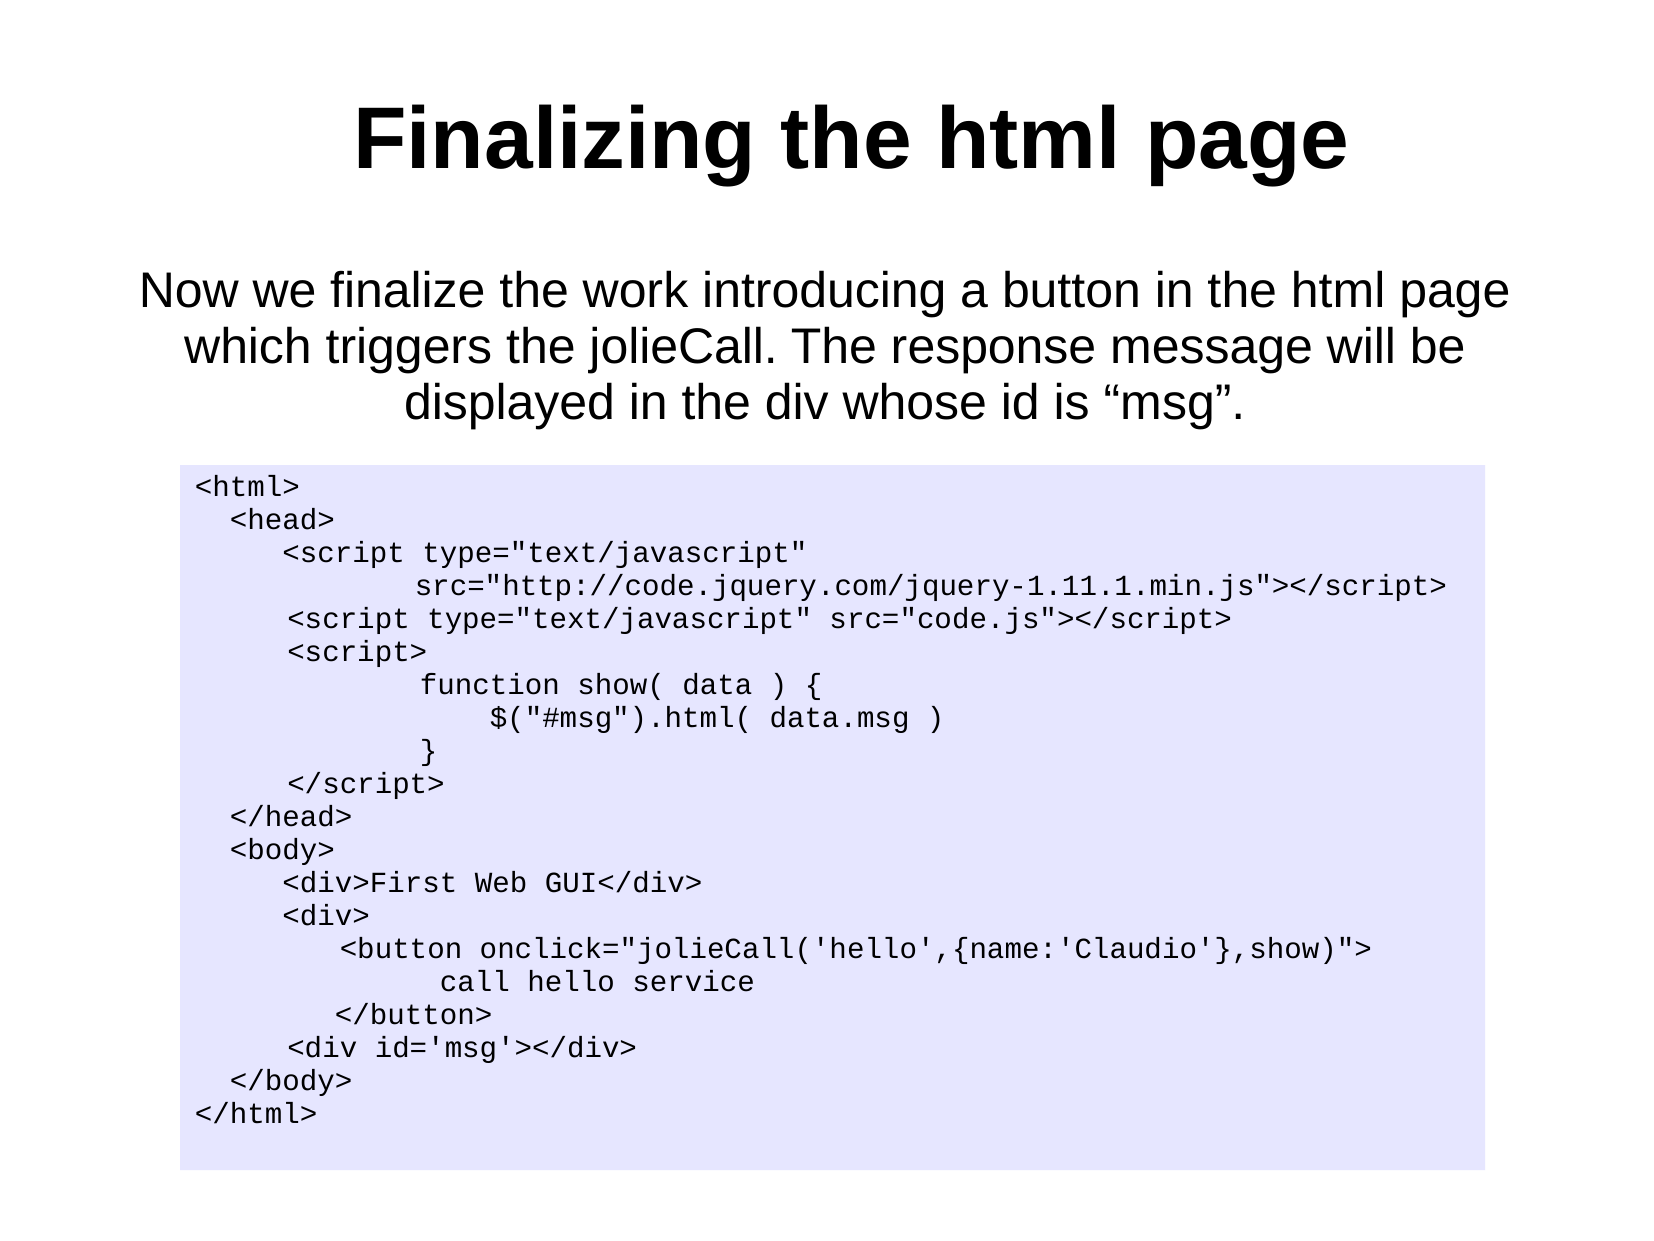

Finalizing the html page
Now we finalize the work introducing a button in the html page which triggers the jolieCall. The response message will be displayed in the div whose id is “msg”.
<html>
 <head>
 <script type="text/javascript"
		 src="http://code.jquery.com/jquery-1.11.1.min.js"></script>
	 <script type="text/javascript" src="code.js"></script>
	 <script>
			function show( data ) {
			 $("#msg").html( data.msg )
			}
	 </script>
 </head>
 <body>
 <div>First Web GUI</div>
 <div>
	 <button onclick="jolieCall('hello',{name:'Claudio'},show)">
 call hello service
 </button>
	 <div id='msg'></div>
 </body>
</html>